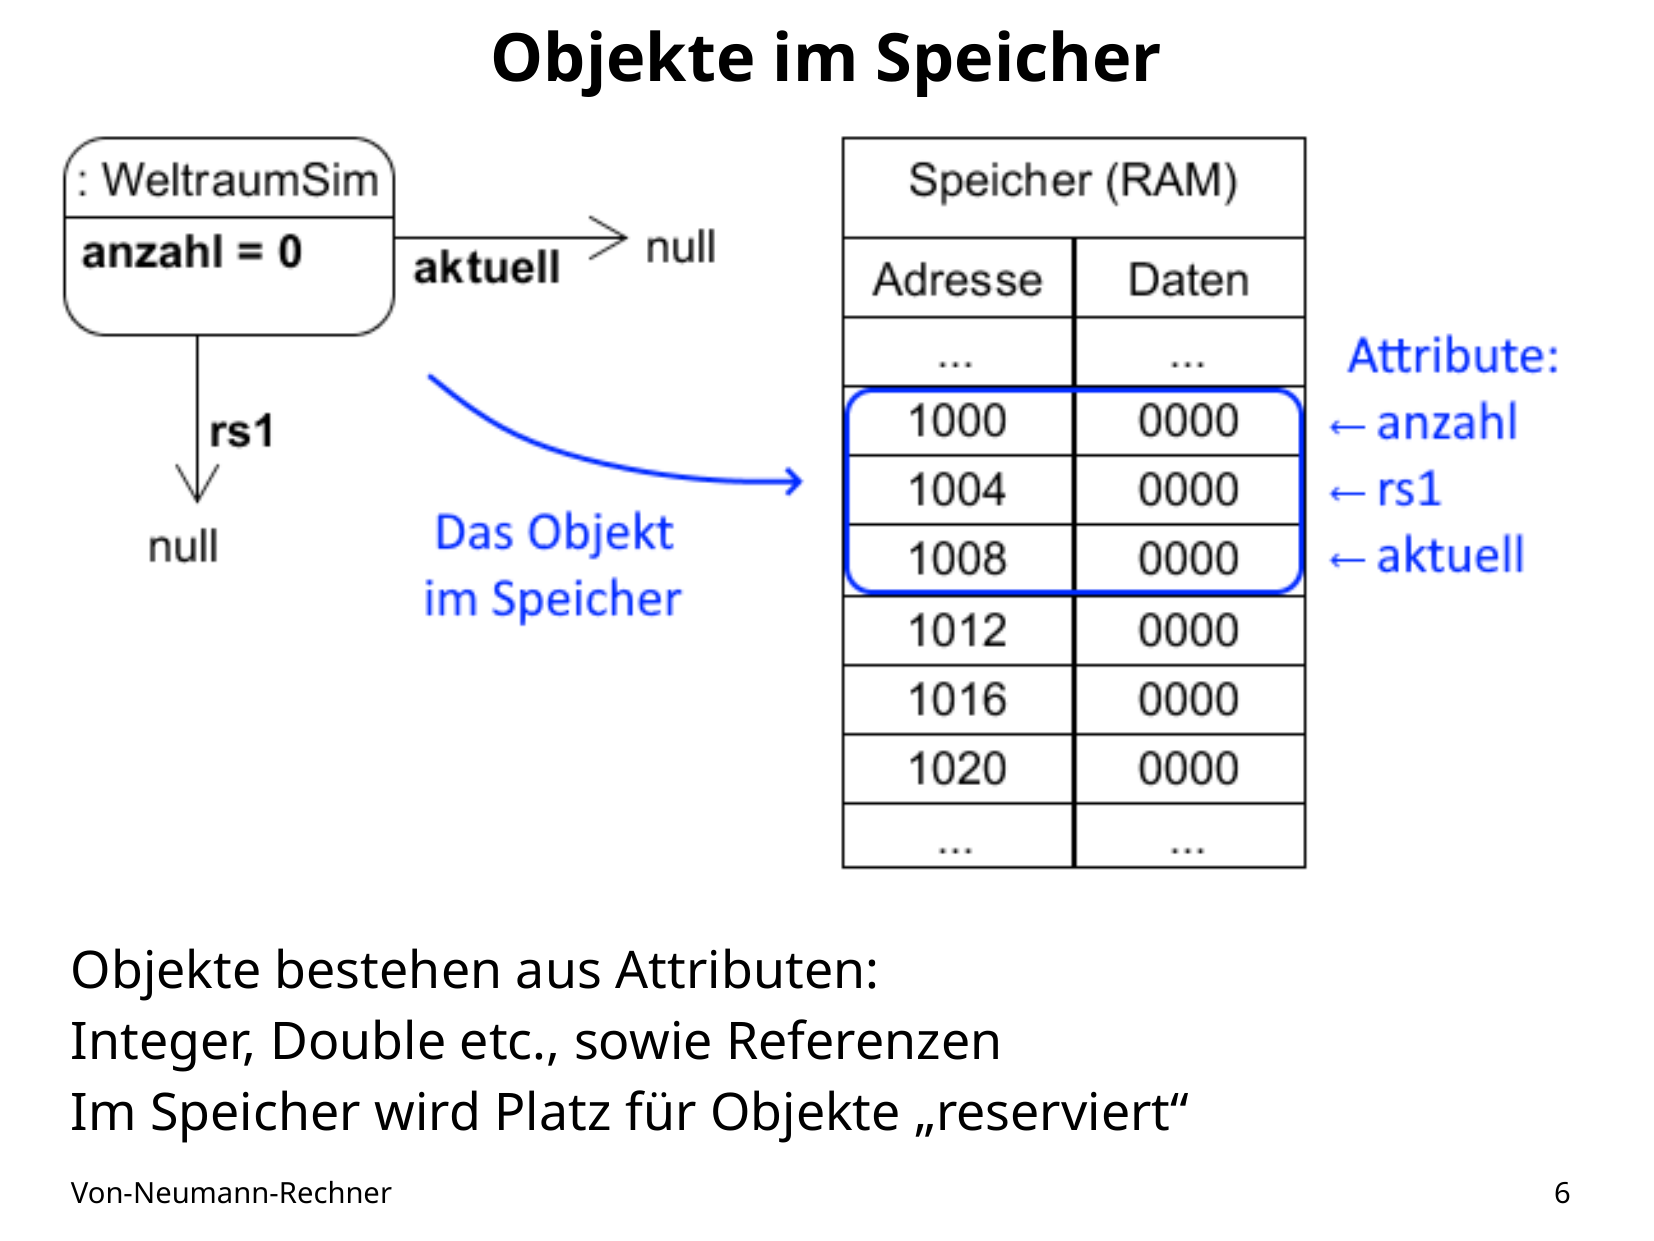

# Objekte im Speicher
Objekte bestehen aus Attributen:
Integer, Double etc., sowie Referenzen
Im Speicher wird Platz für Objekte „reserviert“
Von-Neumann-Rechner
6